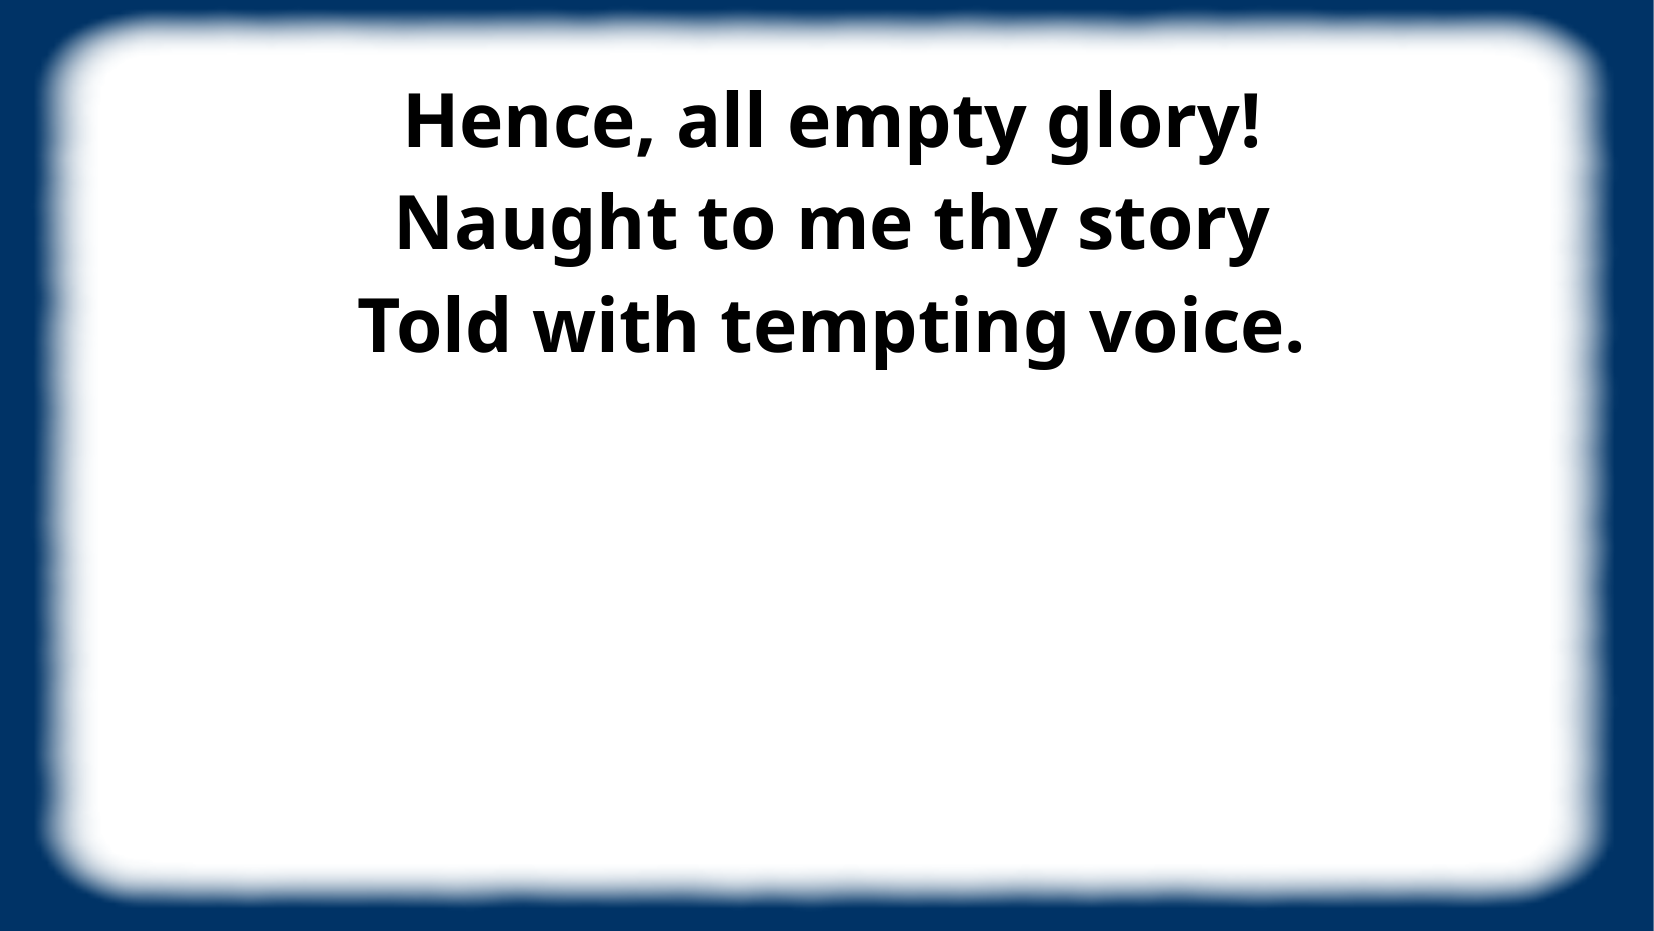

Hence, all empty glory!
Naught to me thy story
Told with tempting voice.